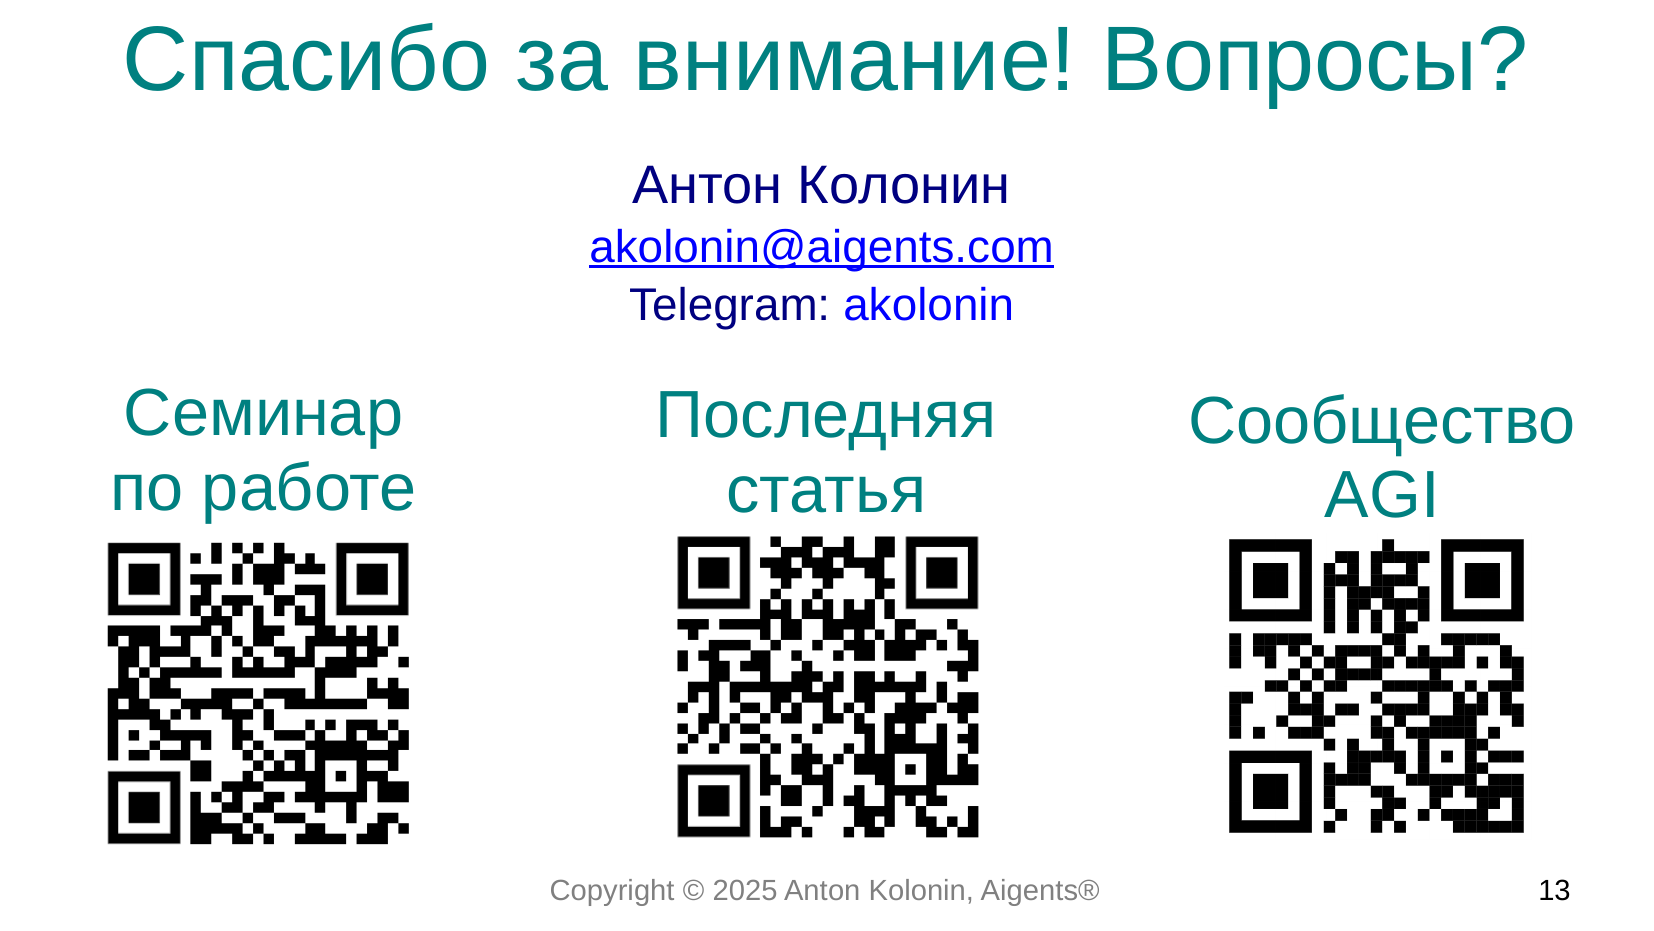

Спасибо за внимание! Вопросы?
Антон Колонин
akolonin@aigents.com
Telegram: akolonin
Cеминар по работе
Последняя статья
Сообщество AGI
Copyright © 2025 Anton Kolonin, Aigents®
13